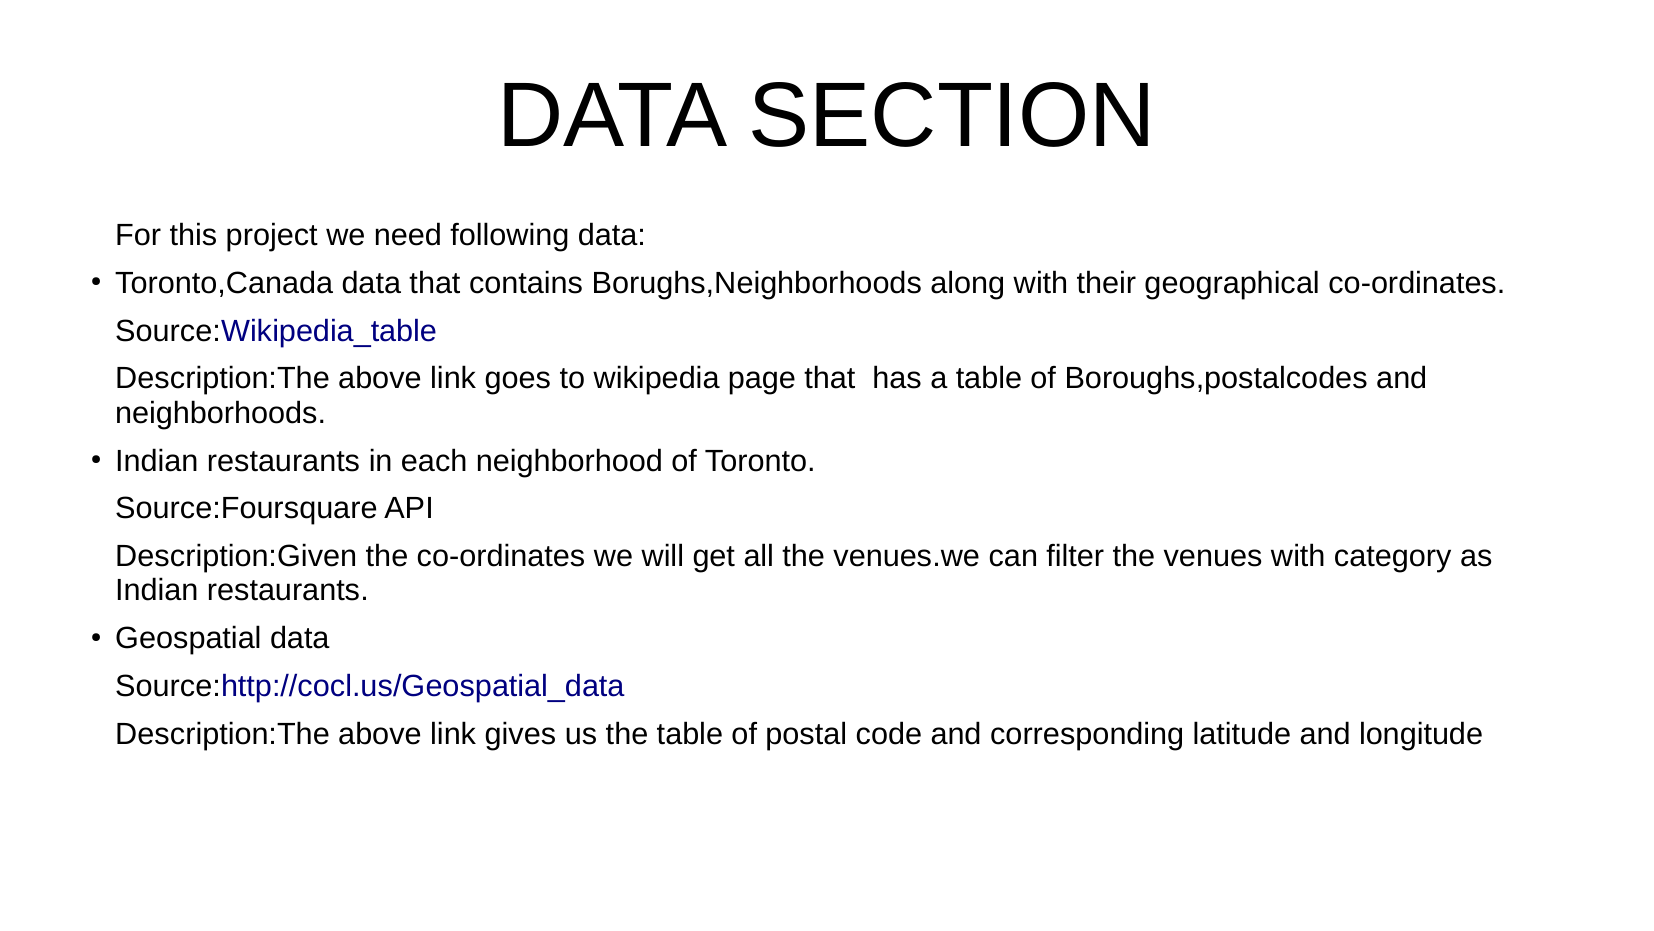

# DATA SECTION
For this project we need following data:
Toronto,Canada data that contains Borughs,Neighborhoods along with their geographical co-ordinates.
Source:Wikipedia_table
Description:The above link goes to wikipedia page that has a table of Boroughs,postalcodes and neighborhoods.
Indian restaurants in each neighborhood of Toronto.
Source:Foursquare API
Description:Given the co-ordinates we will get all the venues.we can filter the venues with category as Indian restaurants.
Geospatial data
Source:http://cocl.us/Geospatial_data
Description:The above link gives us the table of postal code and corresponding latitude and longitude